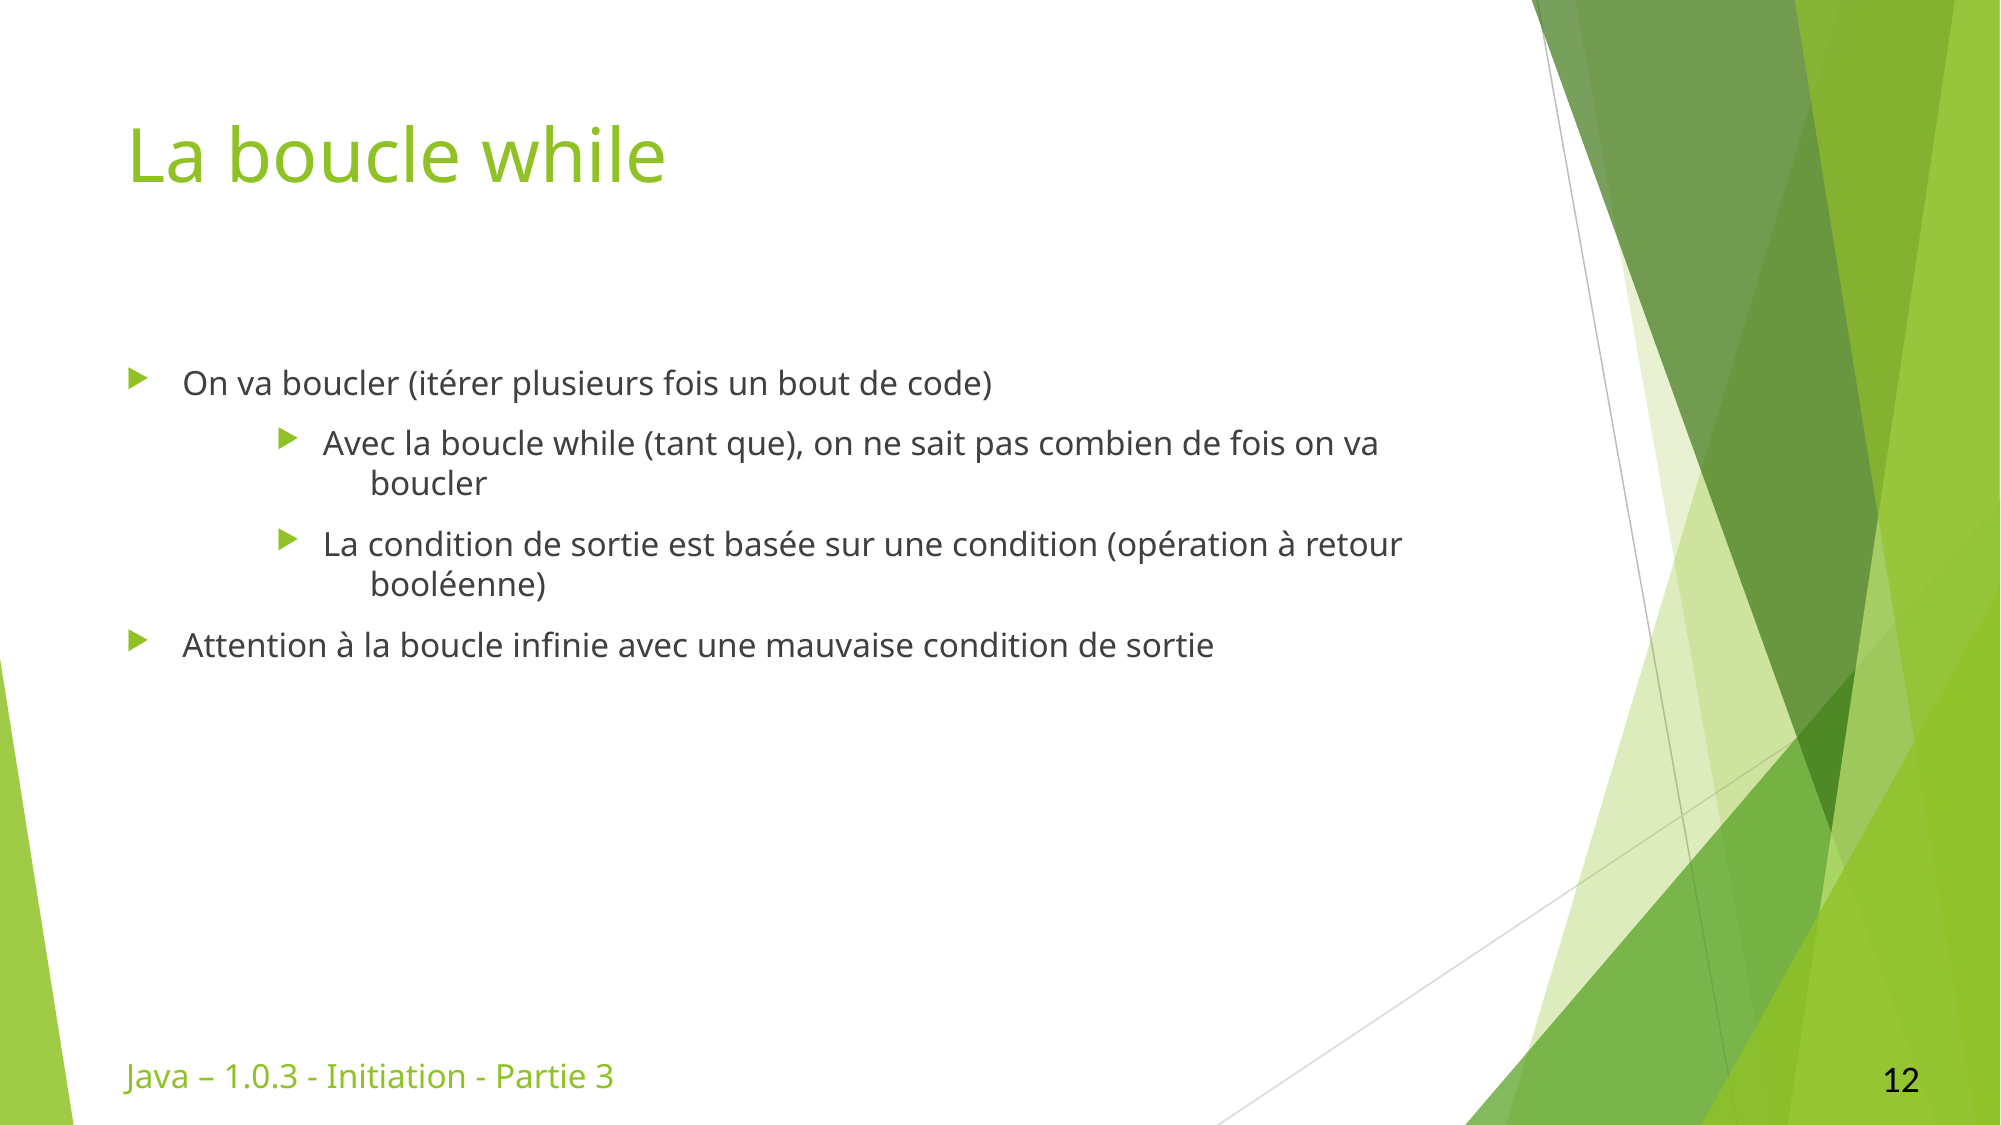

# La boucle while
On va boucler (itérer plusieurs fois un bout de code)
Avec la boucle while (tant que), on ne sait pas combien de fois on va boucler
La condition de sortie est basée sur une condition (opération à retour booléenne)
Attention à la boucle infinie avec une mauvaise condition de sortie
Java – 1.0.3 - Initiation - Partie 3